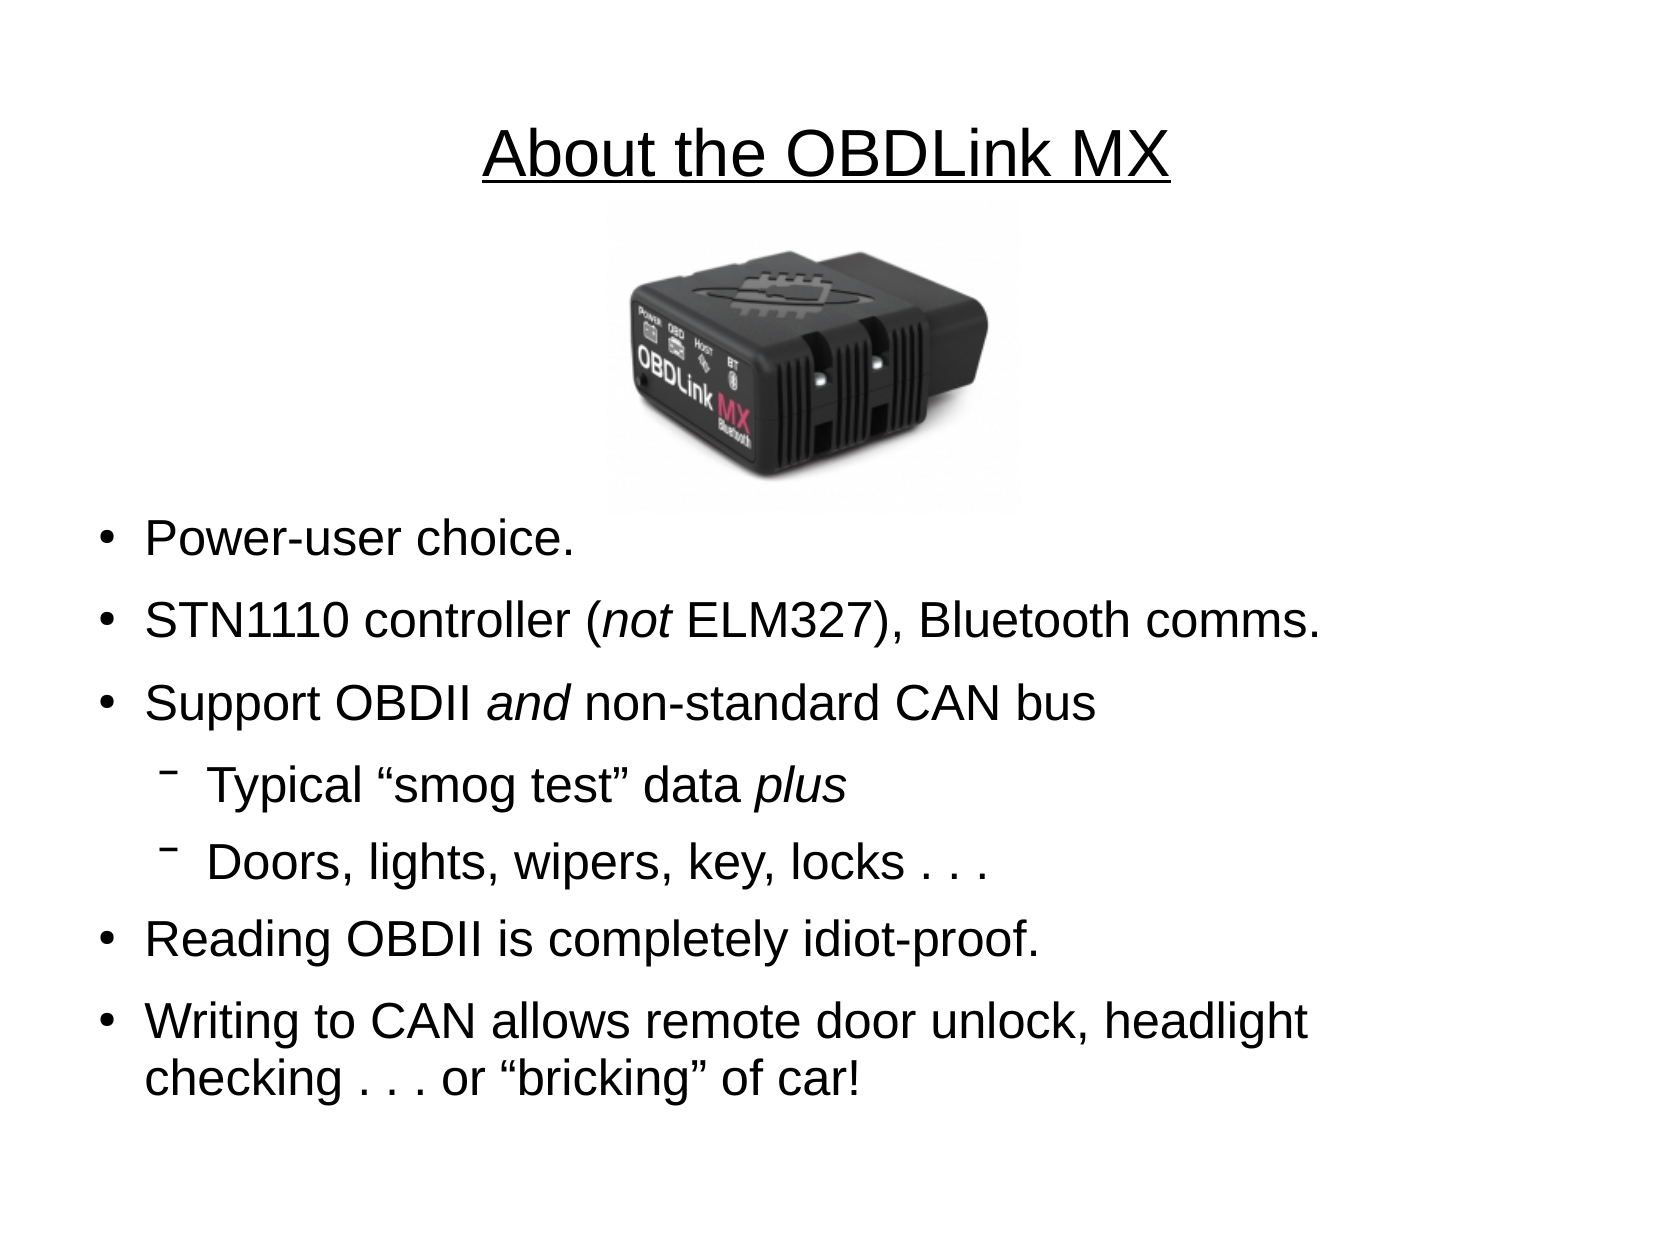

# About the OBDLink MX
Power-user choice.
STN1110 controller (not ELM327), Bluetooth comms.
Support OBDII and non-standard CAN bus
Typical “smog test” data plus
Doors, lights, wipers, key, locks . . .
Reading OBDII is completely idiot-proof.
Writing to CAN allows remote door unlock, headlight checking . . . or “bricking” of car!